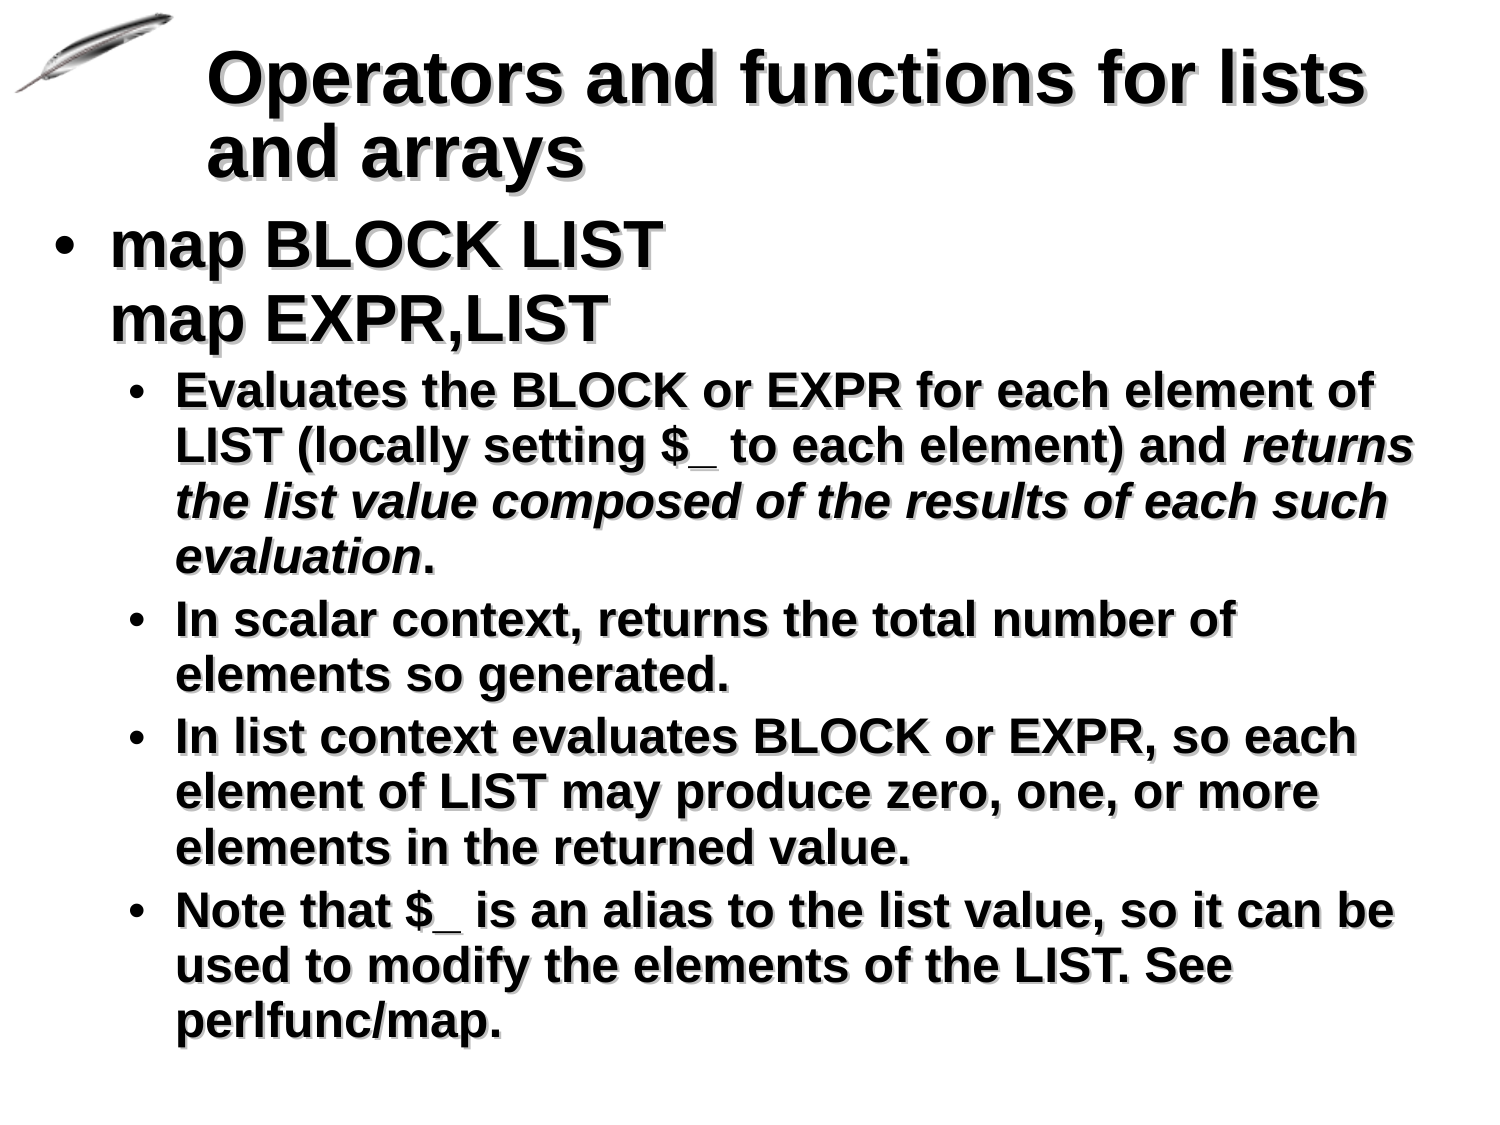

# Operators and functions for lists and arrays
map BLOCK LIST
map EXPR,LIST
Evaluates the BLOCK or EXPR for each element of LIST (locally setting $_ to each element) and returns the list value composed of the results of each such evaluation.
In scalar context, returns the total number of elements so generated.
In list context evaluates BLOCK or EXPR, so each element of LIST may produce zero, one, or more elements in the returned value.
Note that $_ is an alias to the list value, so it can be used to modify the elements of the LIST. See perlfunc/map.